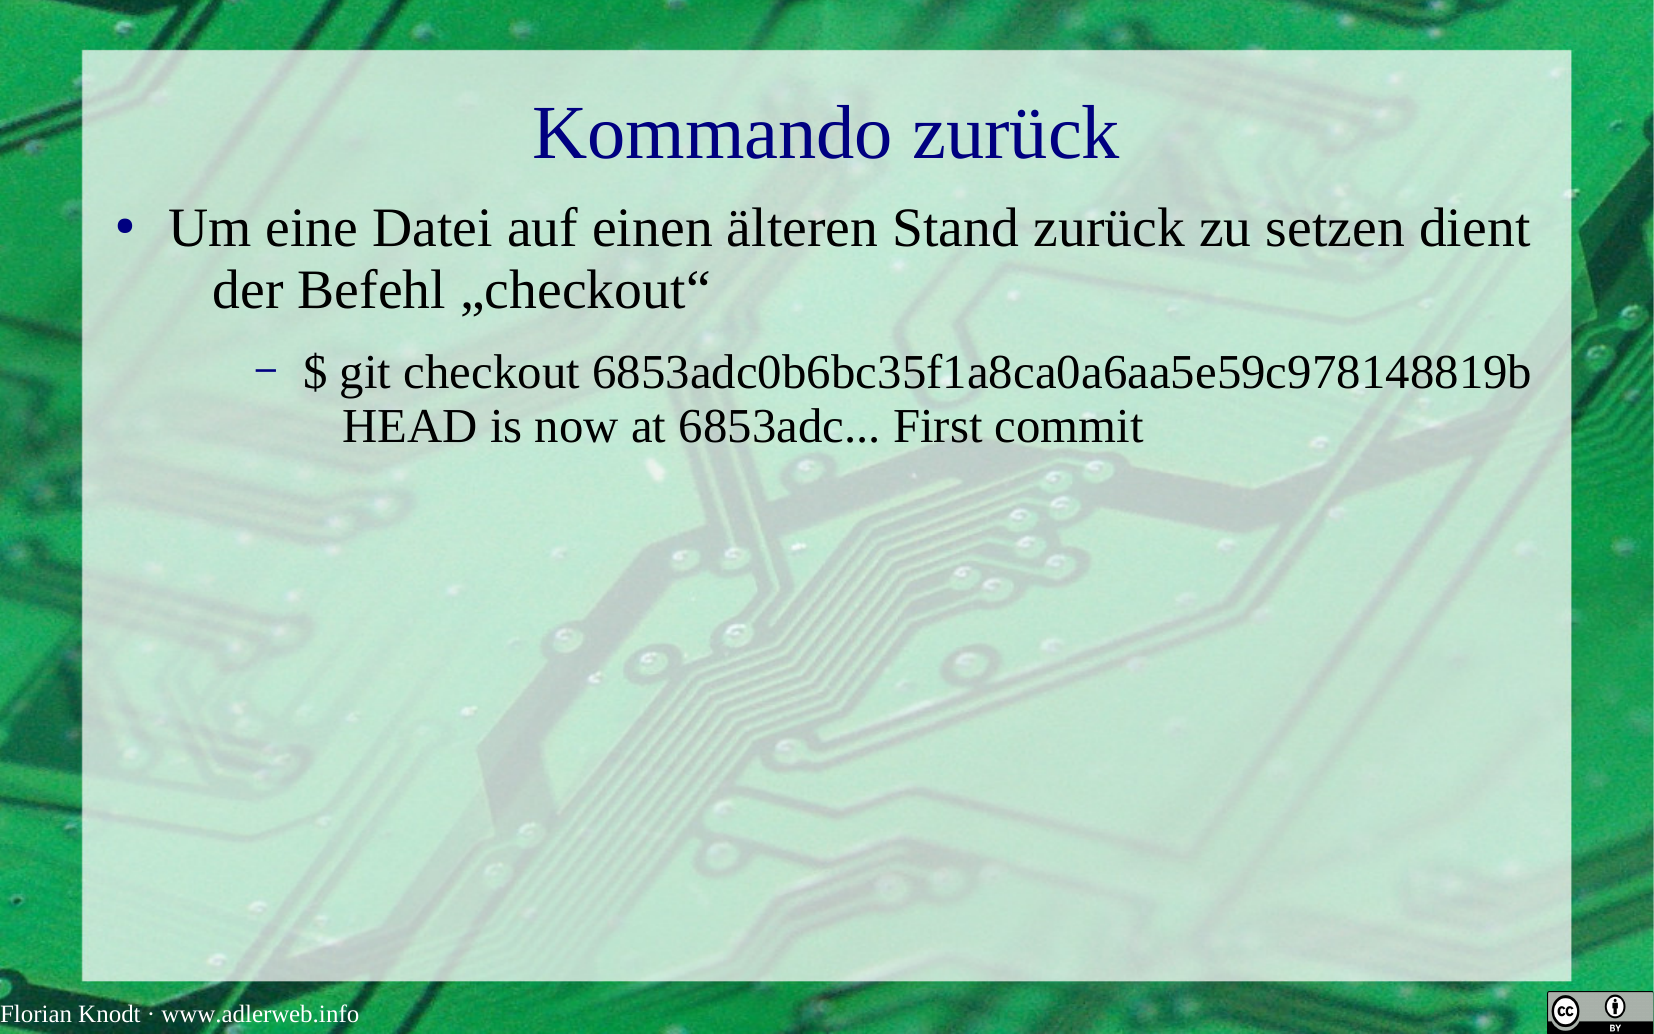

# Kommando zurück
Um eine Datei auf einen älteren Stand zurück zu setzen dient der Befehl „checkout“
$ git checkout 6853adc0b6bc35f1a8ca0a6aa5e59c978148819b
HEAD is now at 6853adc... First commit